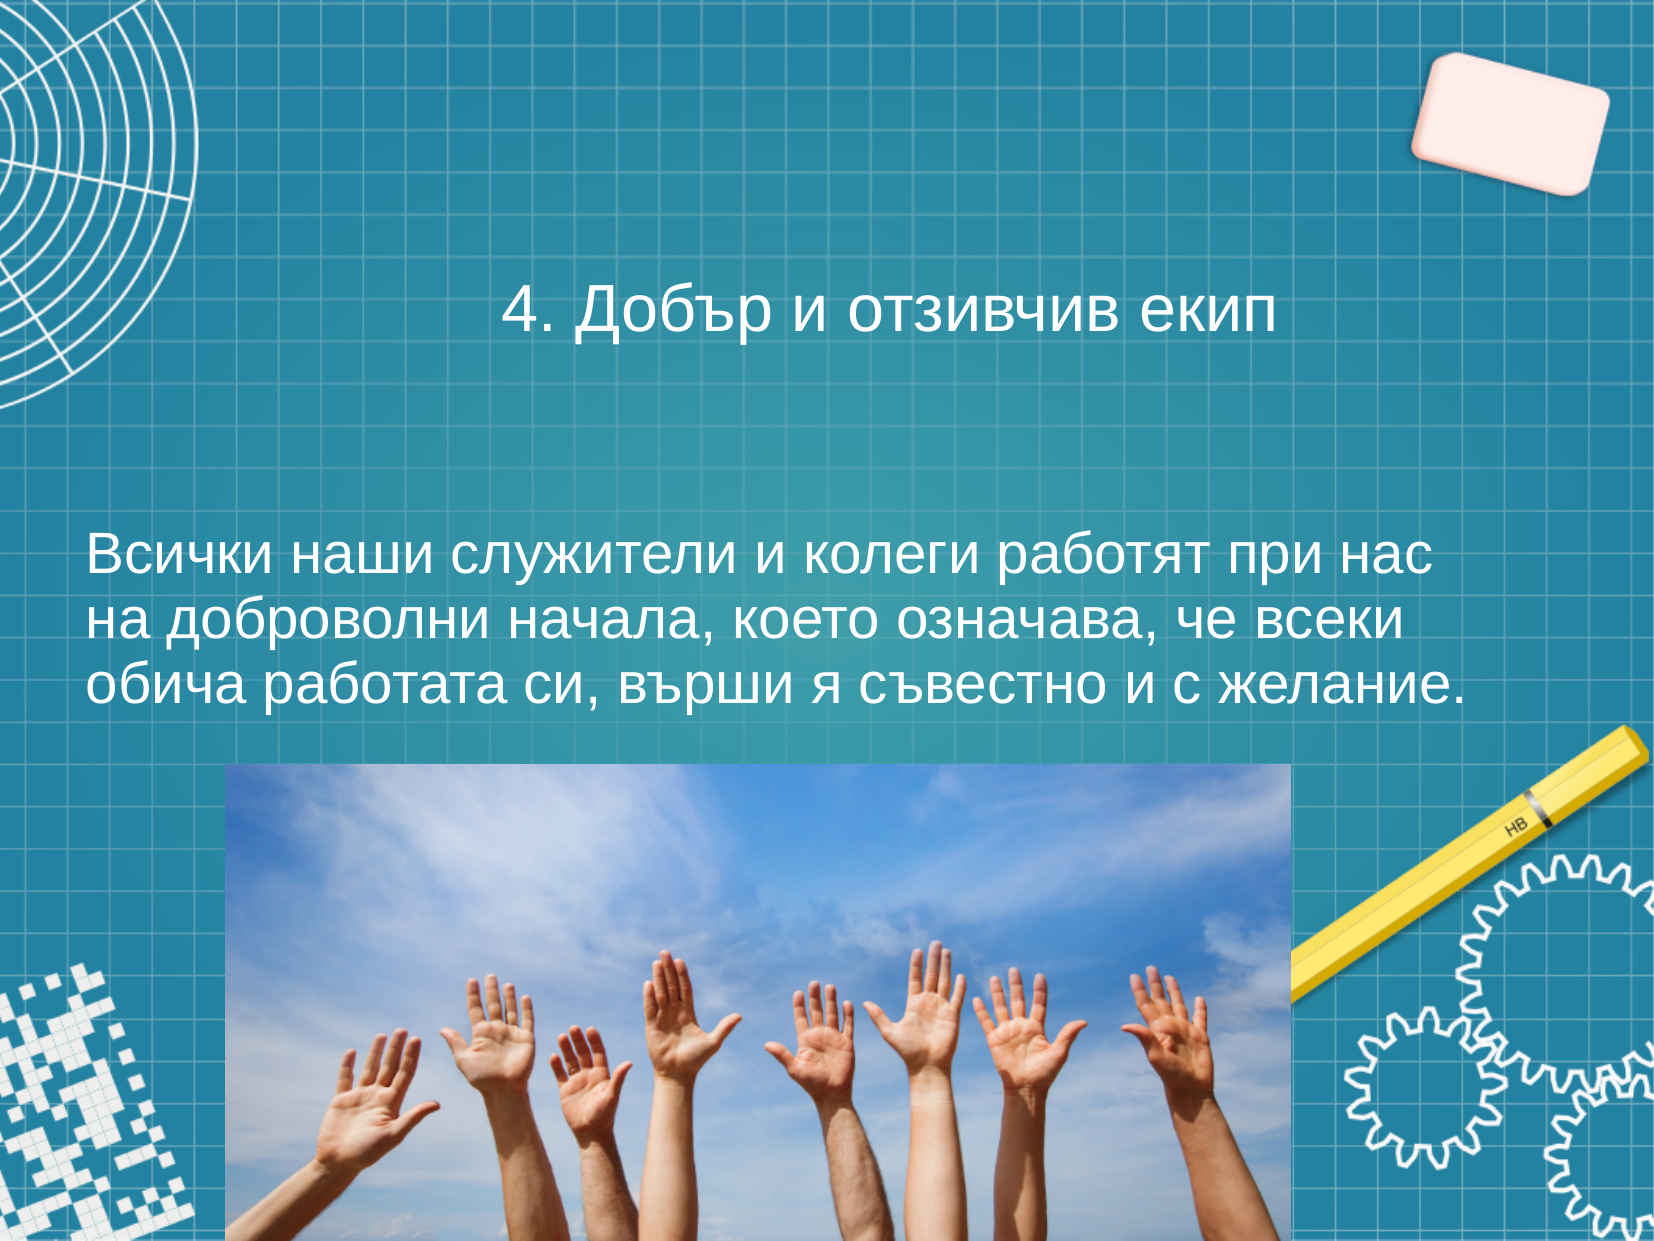

# 4. Добър и отзивчив екип
Всички наши служители и колеги работят при нас на доброволни начала, което означава, че всеки обича работата си, върши я съвестно и с желание.